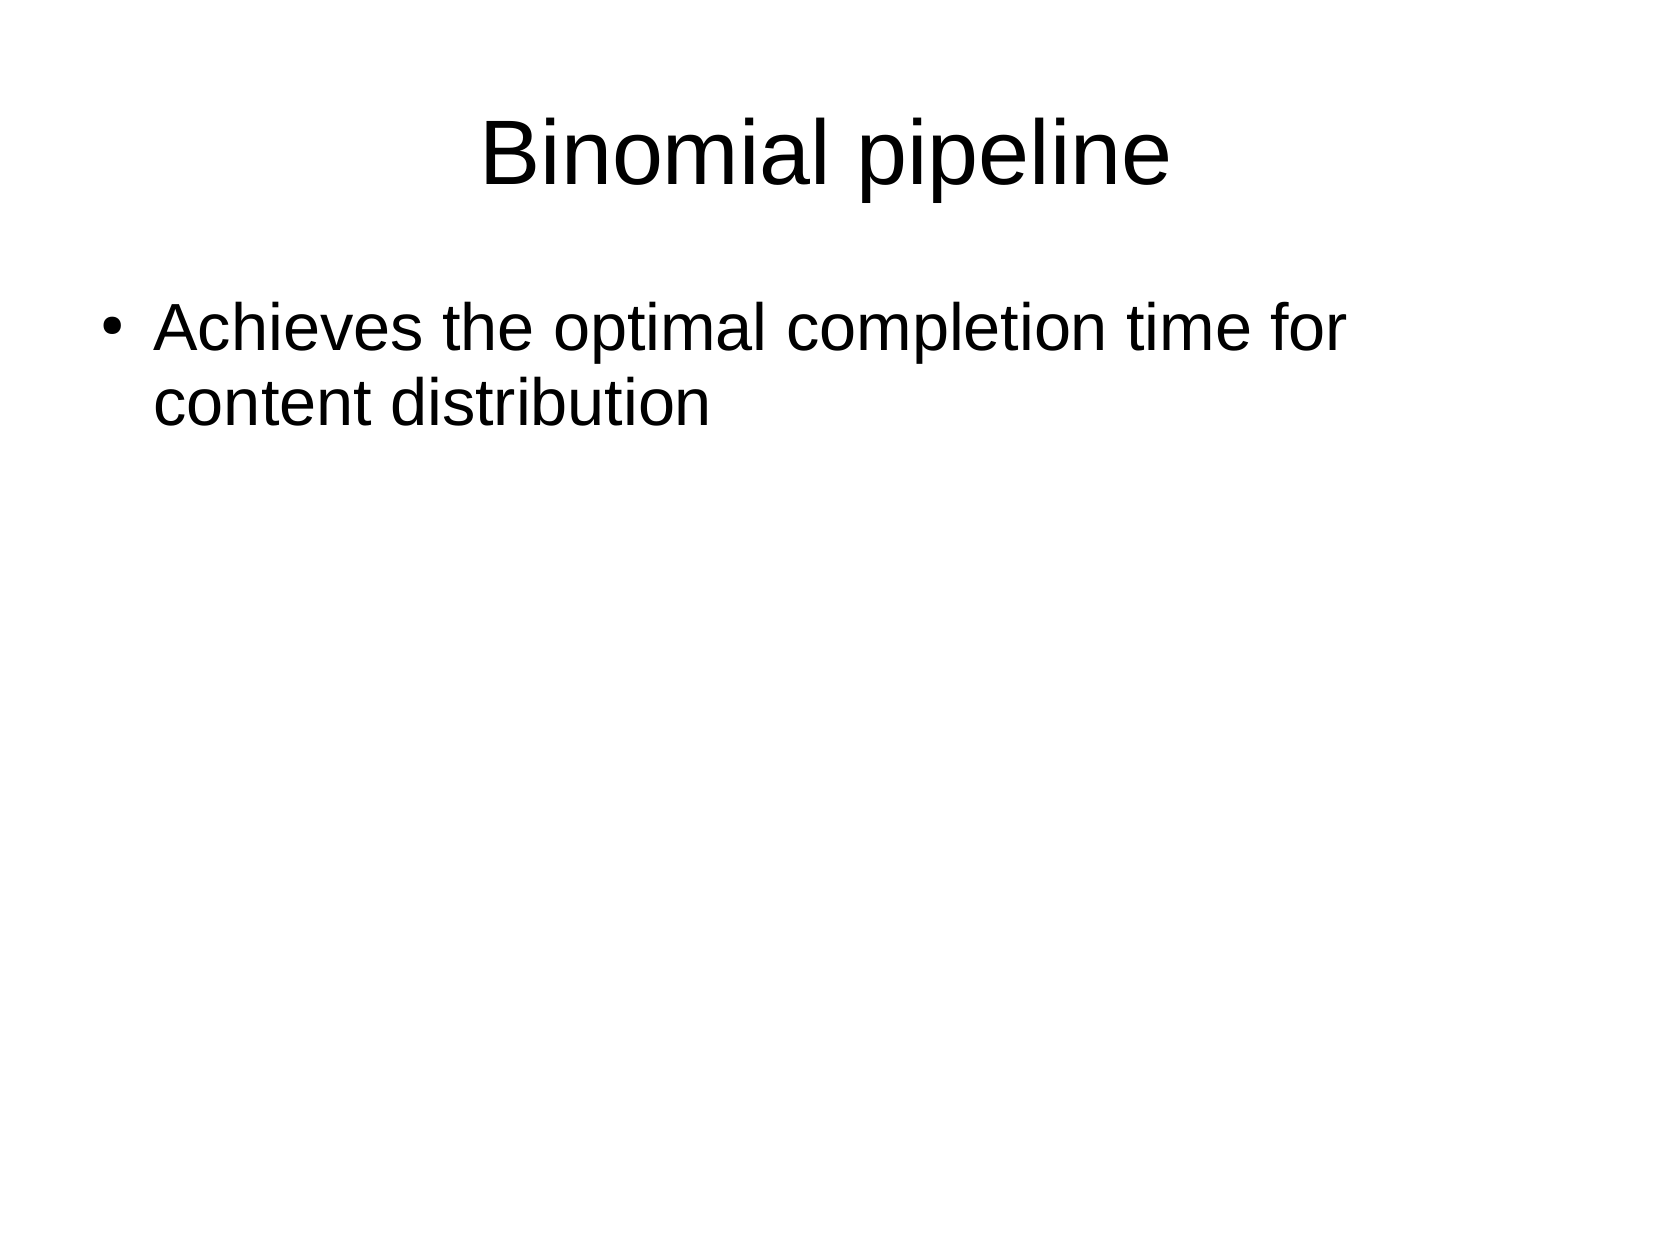

# Binomial pipeline
Achieves the optimal completion time for content distribution